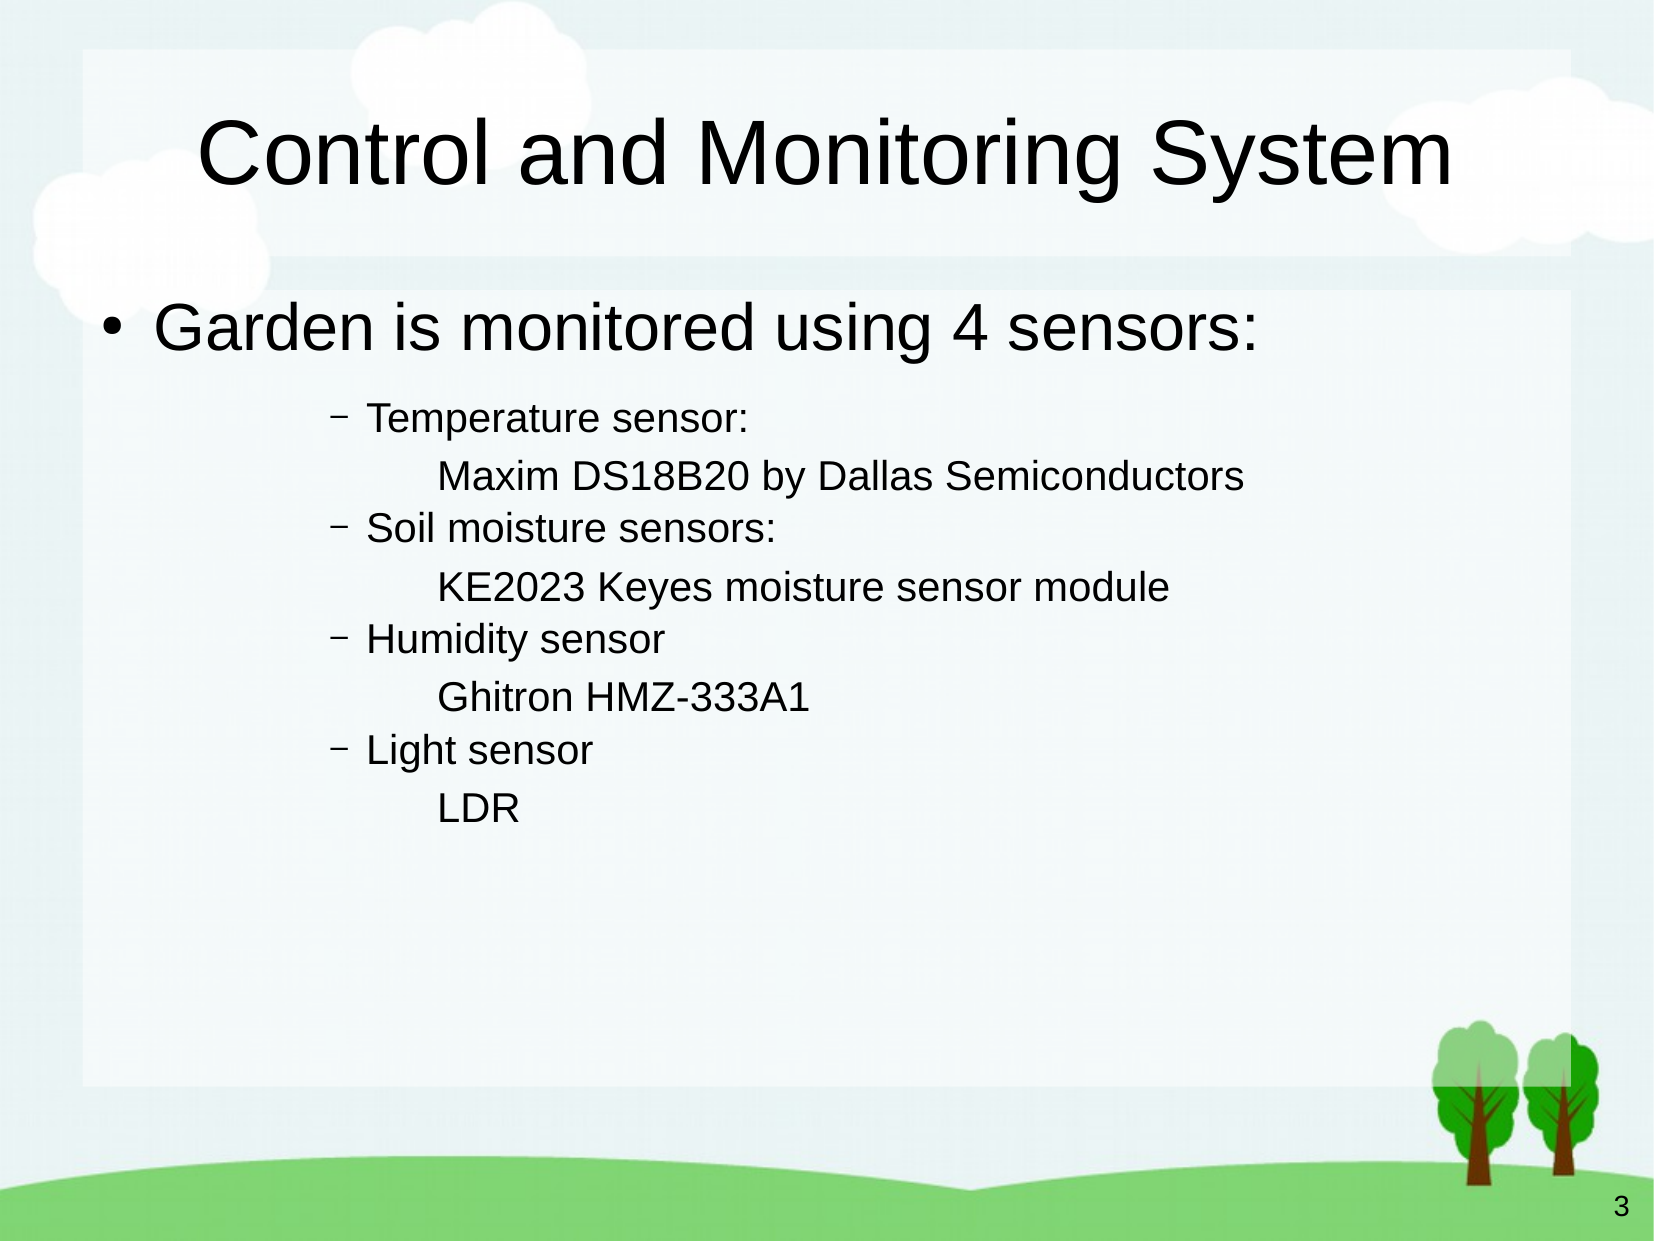

# Control and Monitoring System
Garden is monitored using 4 sensors:
Temperature sensor:
Maxim DS18B20 by Dallas Semiconductors
Soil moisture sensors:
KE2023 Keyes moisture sensor module
Humidity sensor
Ghitron HMZ-333A1
Light sensor
LDR
3